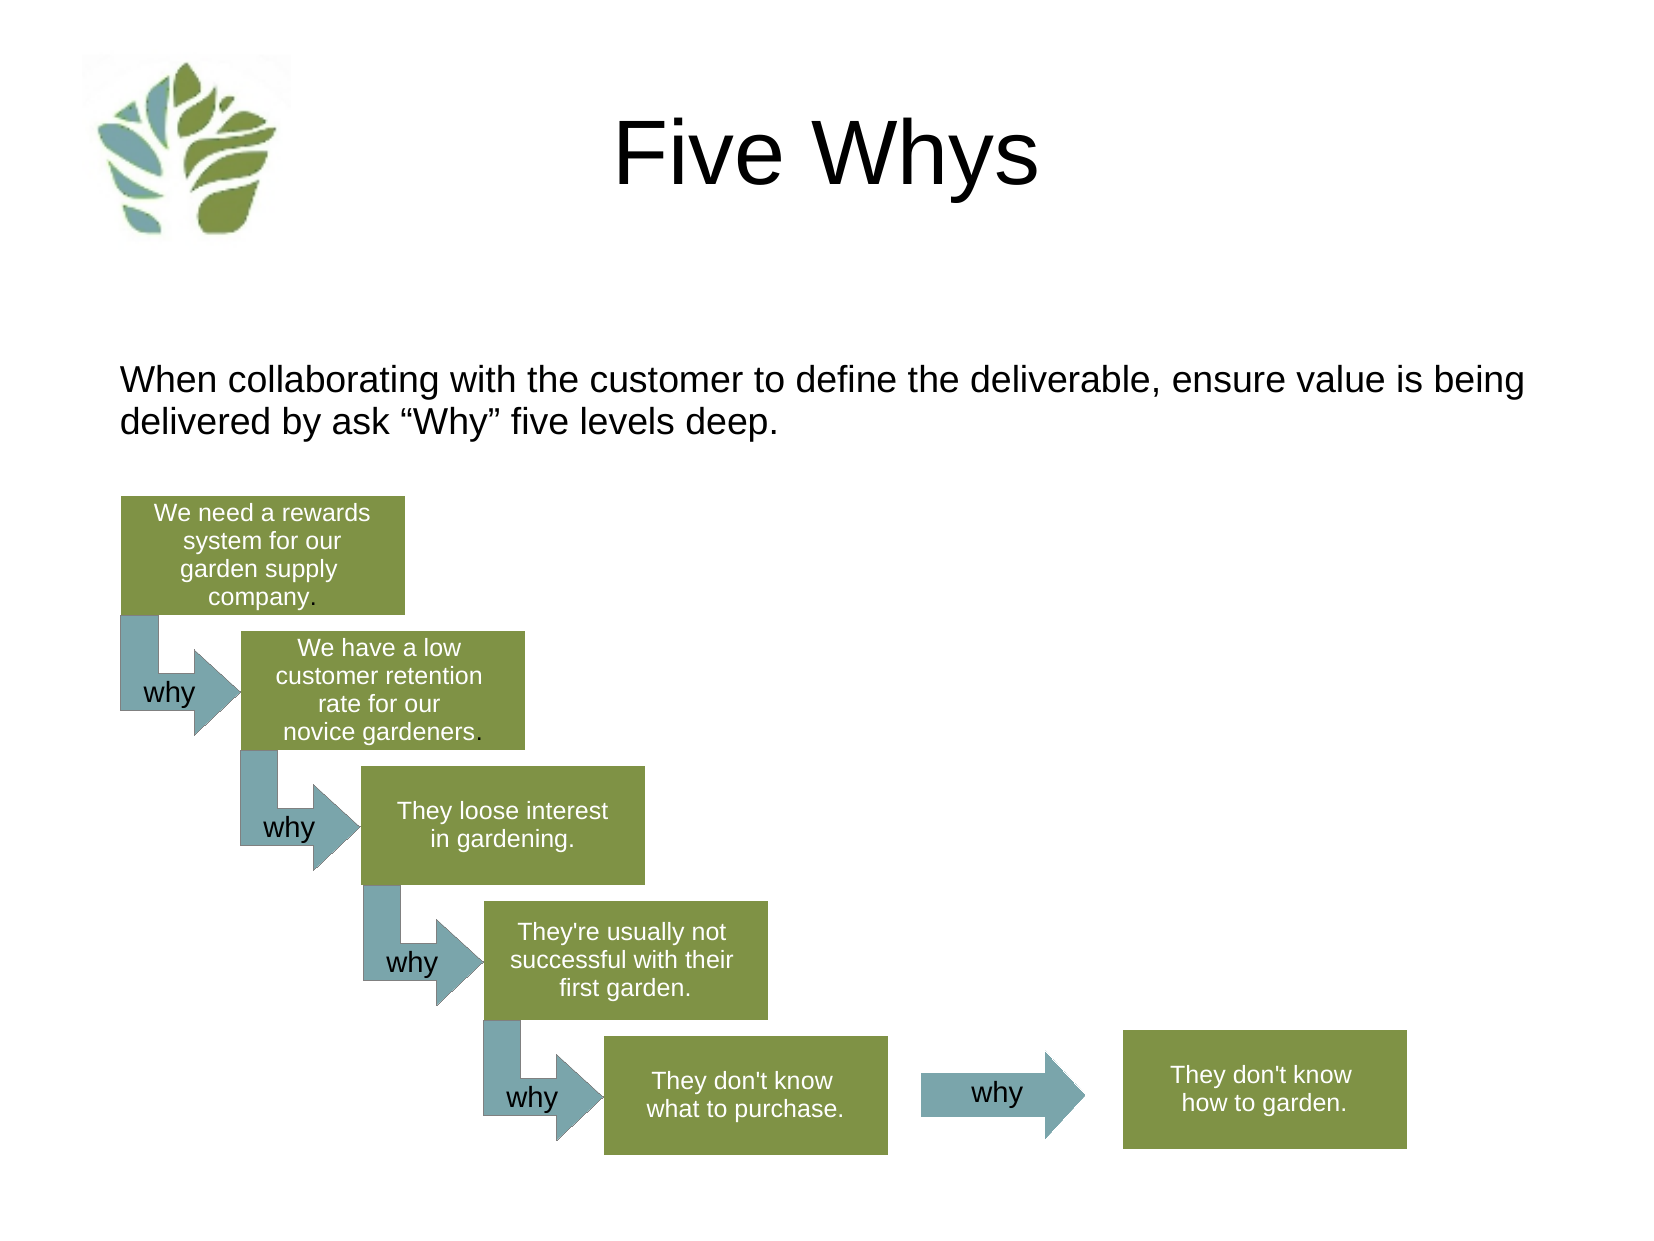

# Five Whys
When collaborating with the customer to define the deliverable, ensure value is being delivered by ask “Why” five levels deep.
We need a rewards
 system for our
garden supply
company.
why
We have a low
customer retention
rate for our
novice gardeners.
why
They loose interest
in gardening.
why
They're usually not
successful with their
first garden.
They don't know
how to garden.
They don't know
what to purchase.
why
why